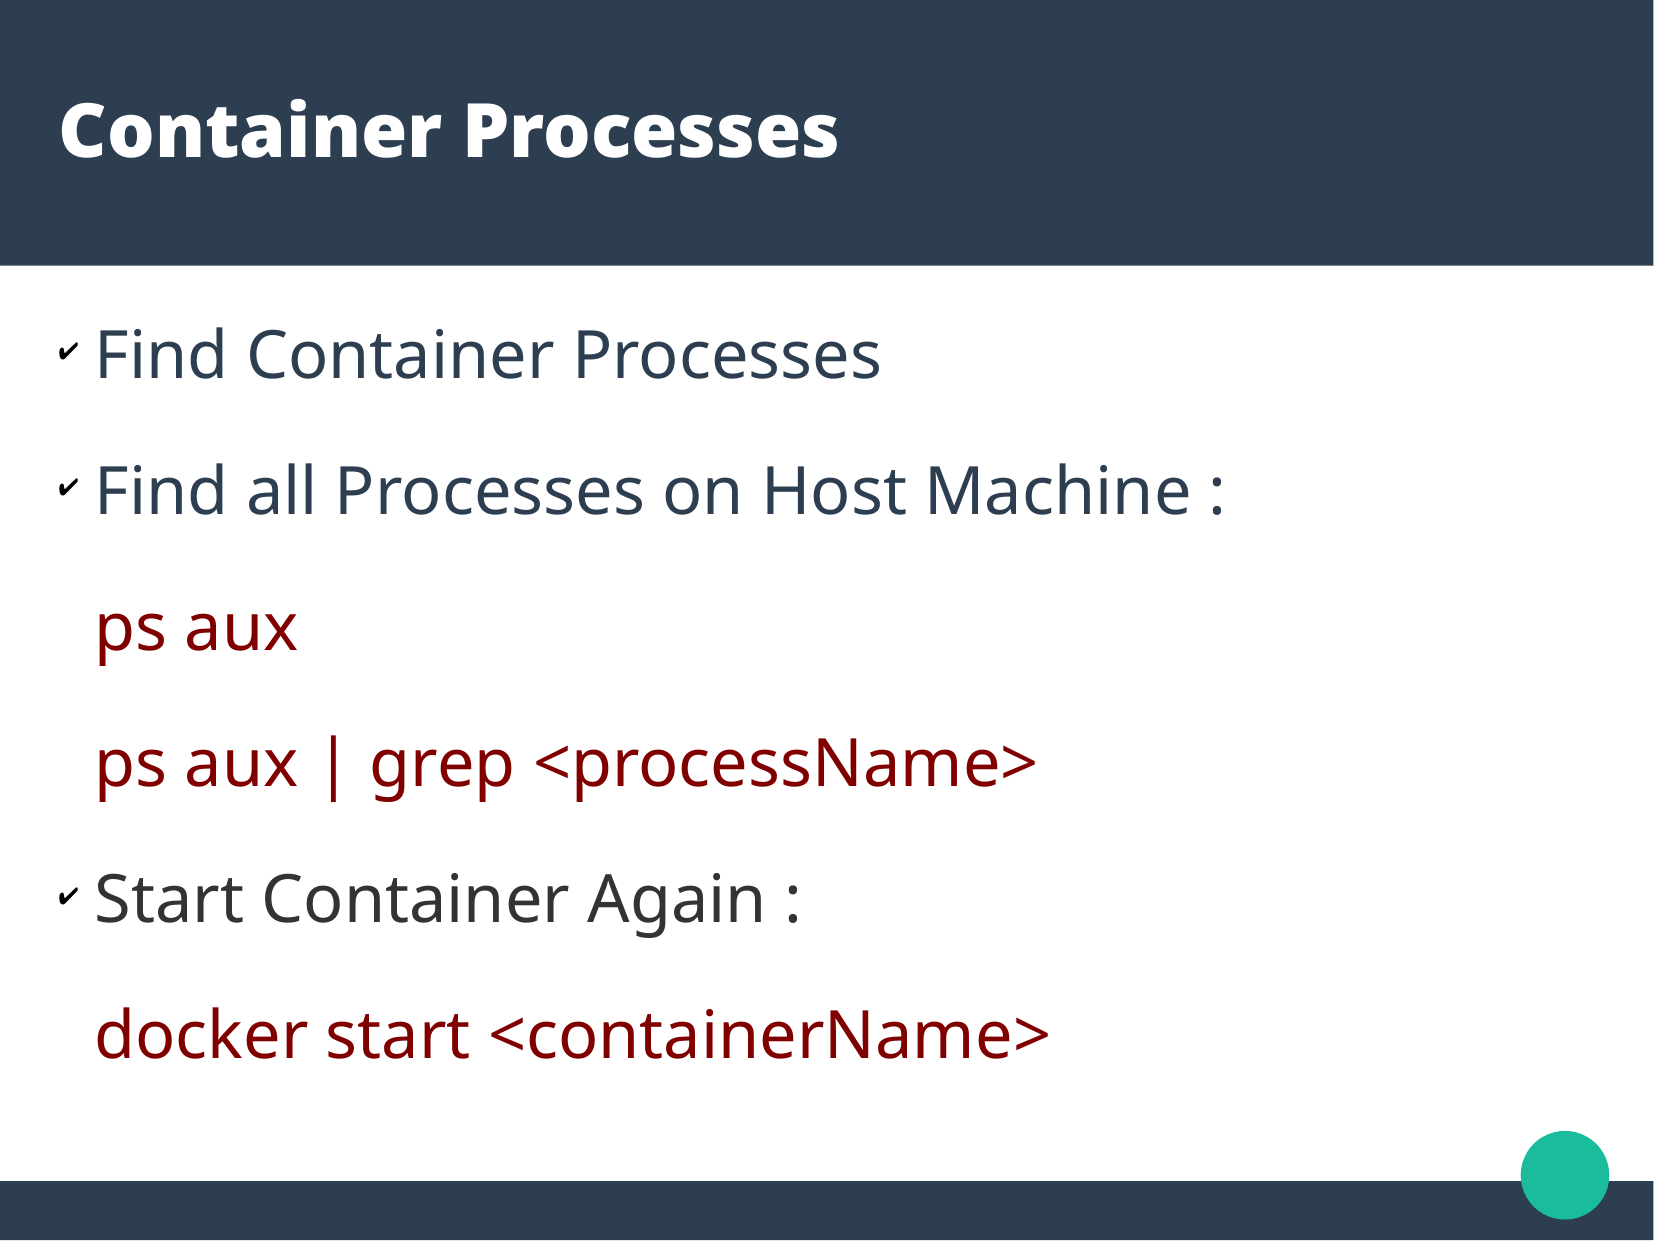

# Container Processes
Find Container Processes
Find all Processes on Host Machine :
ps aux
ps aux | grep <processName>
Start Container Again :
docker start <containerName>